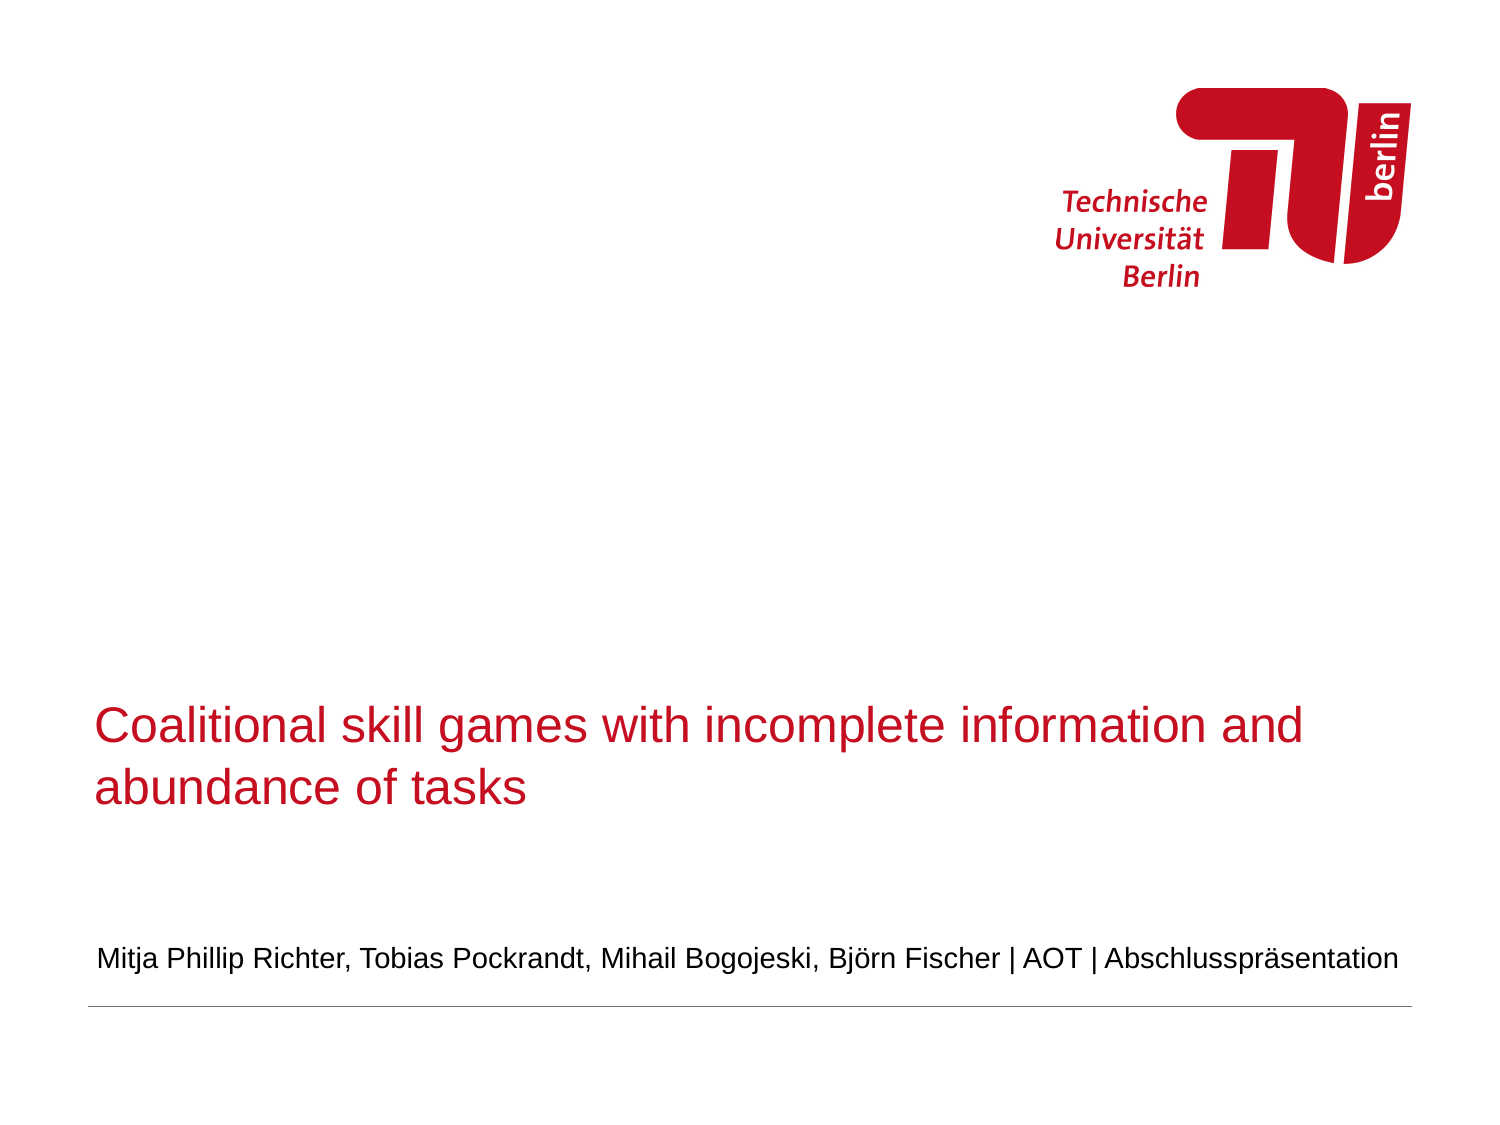

# Coalitional skill games with incomplete information and abundance of tasks
 Mitja Phillip Richter, Tobias Pockrandt, Mihail Bogojeski, Björn Fischer | AOT | Abschlusspräsentation